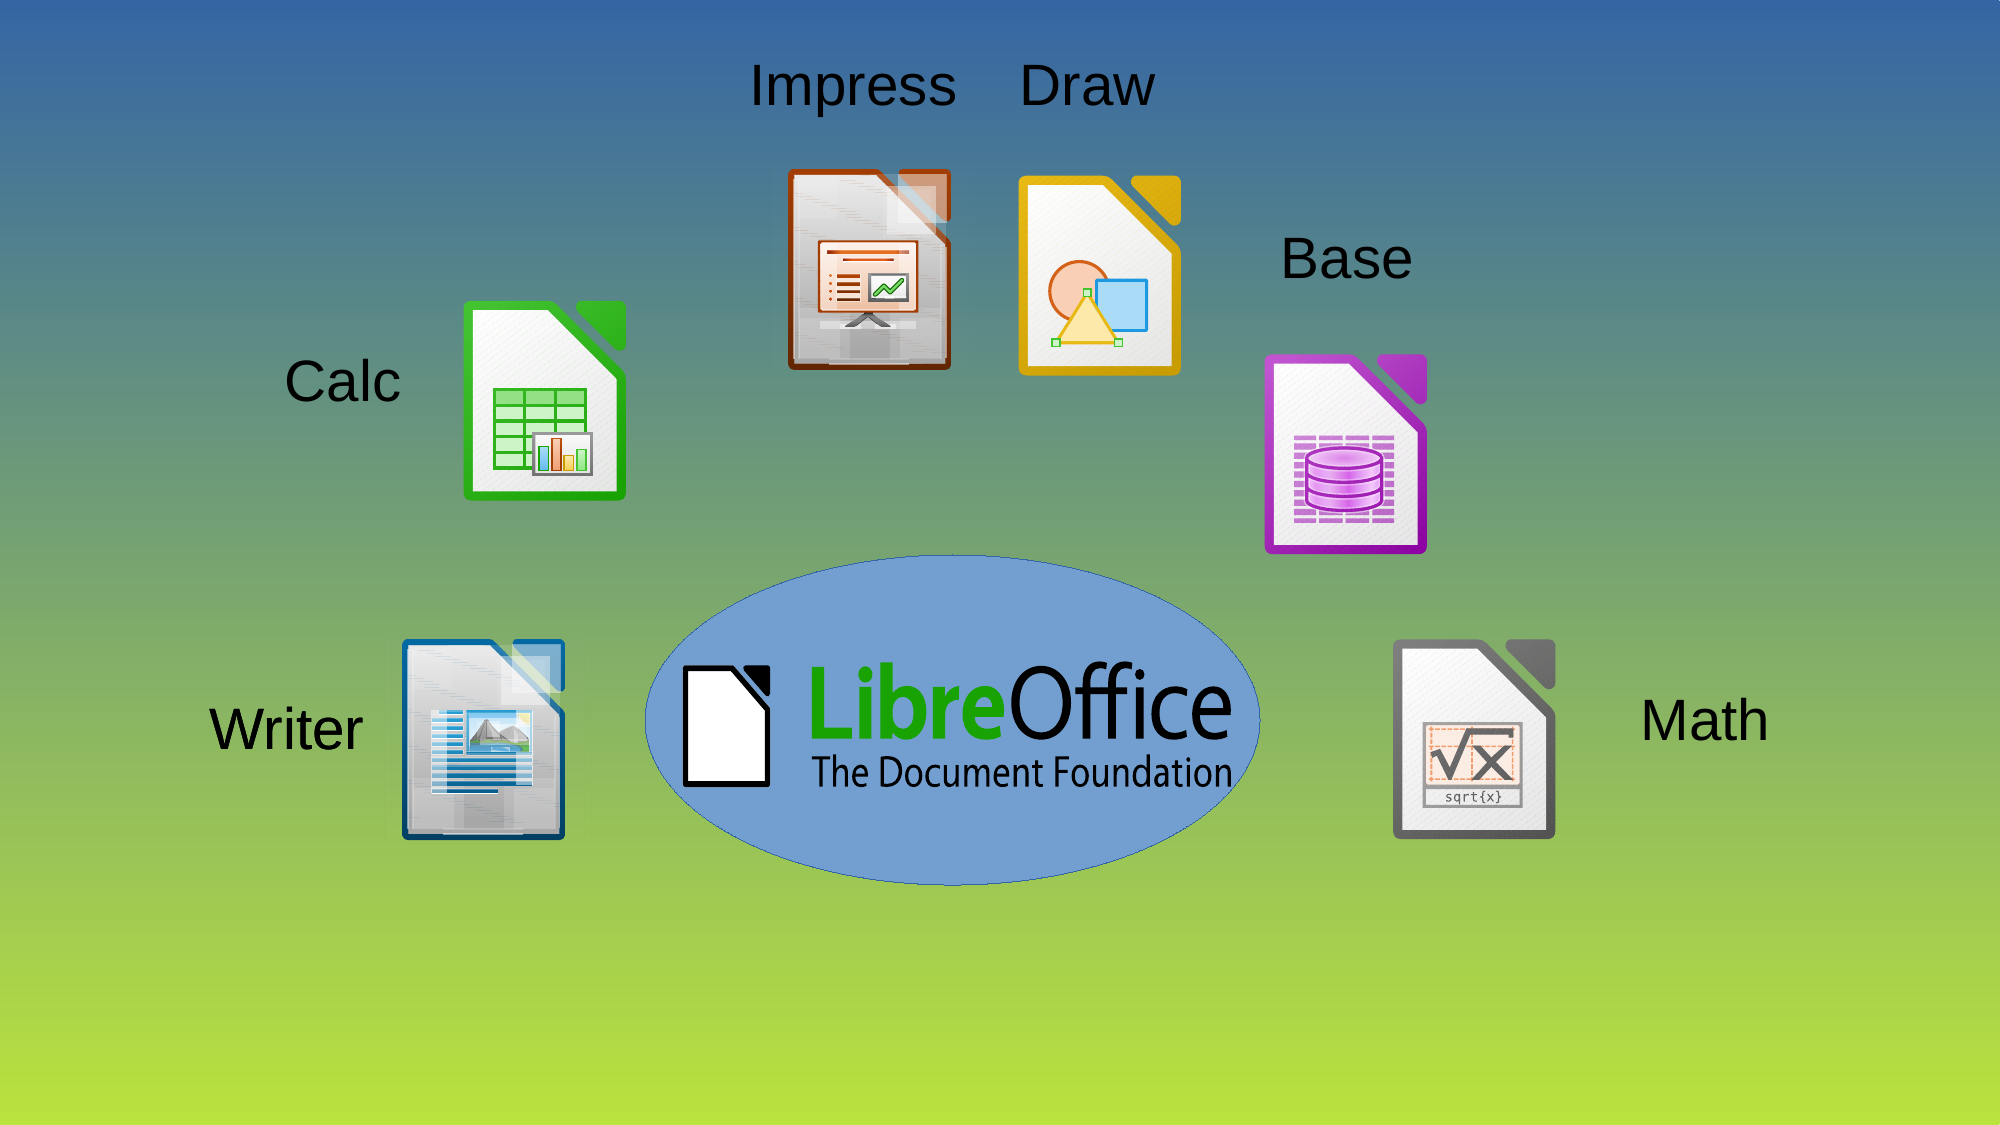

Impress
Draw
Base
Calc
Math
Writer
Writer